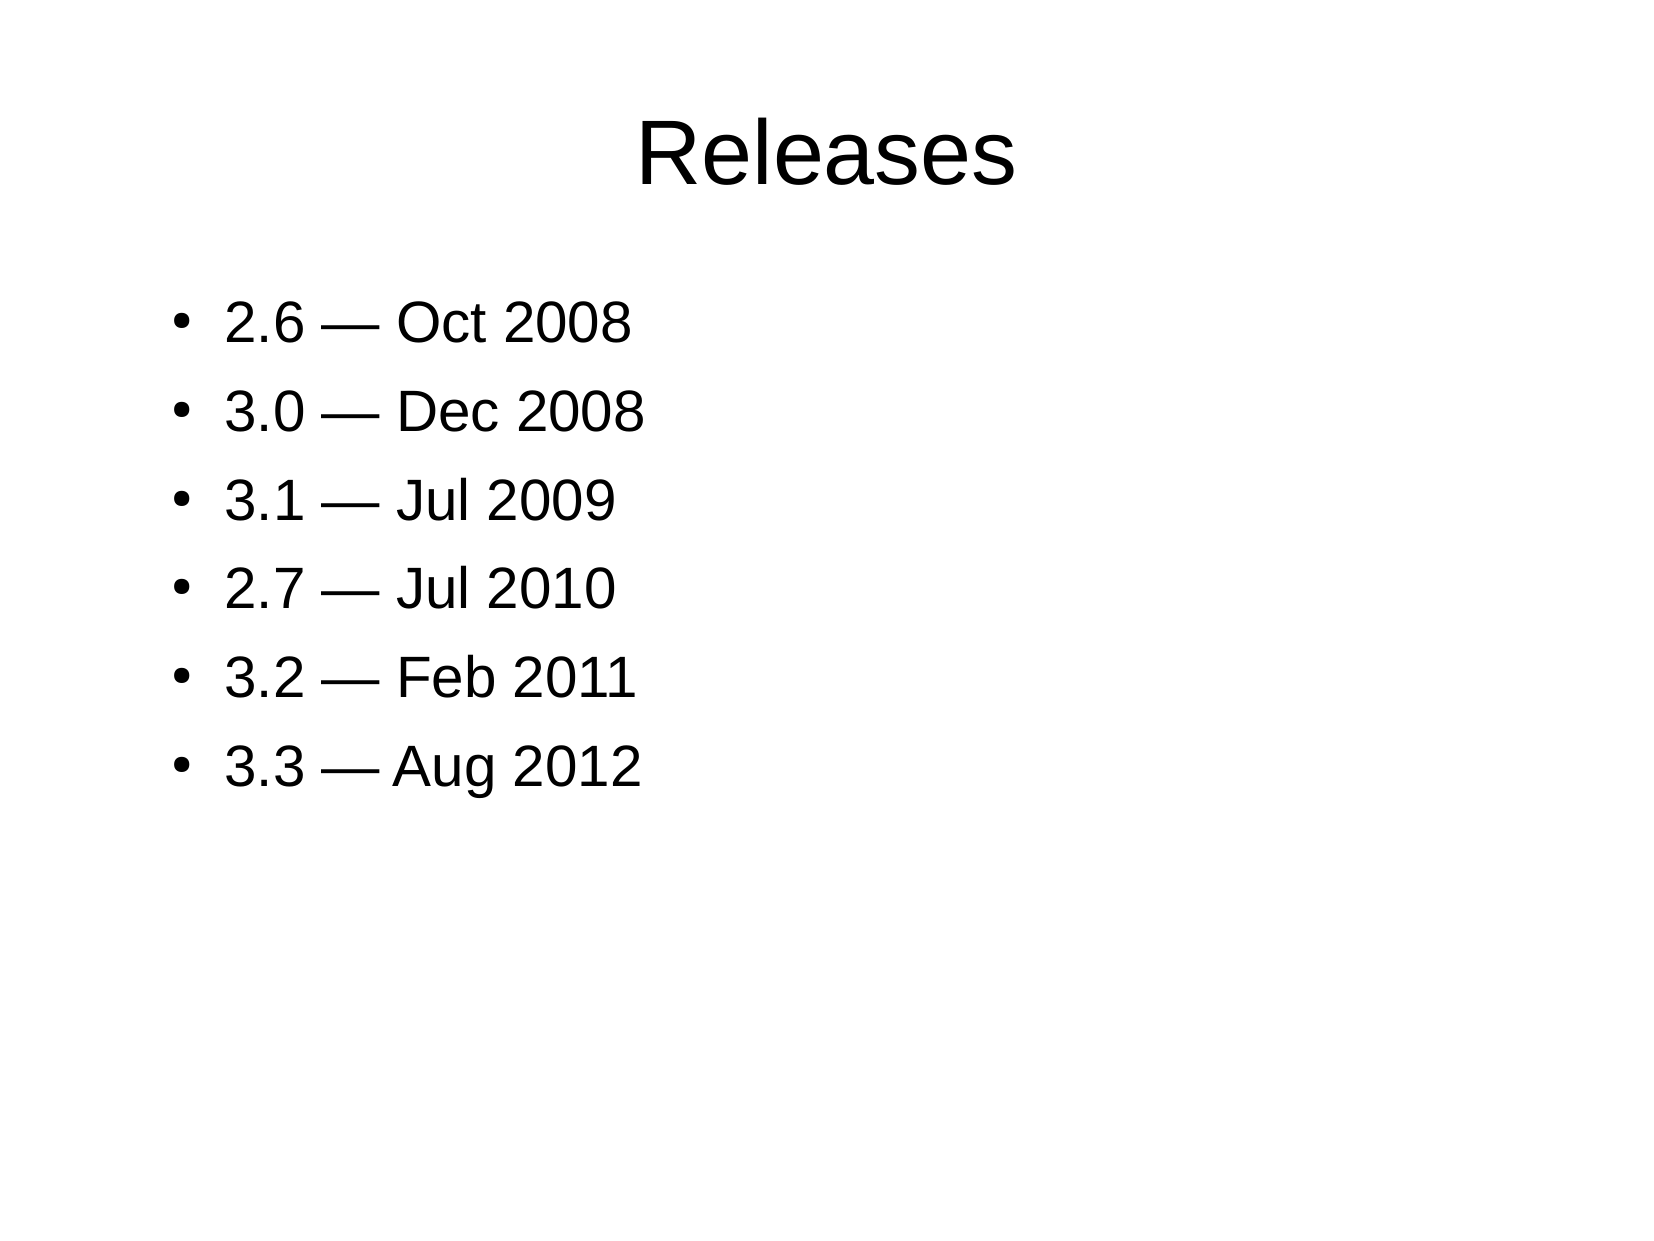

# Releases
2.6 — Oct 2008
3.0 — Dec 2008
3.1 — Jul 2009
2.7 — Jul 2010
3.2 — Feb 2011
3.3 — Aug 2012